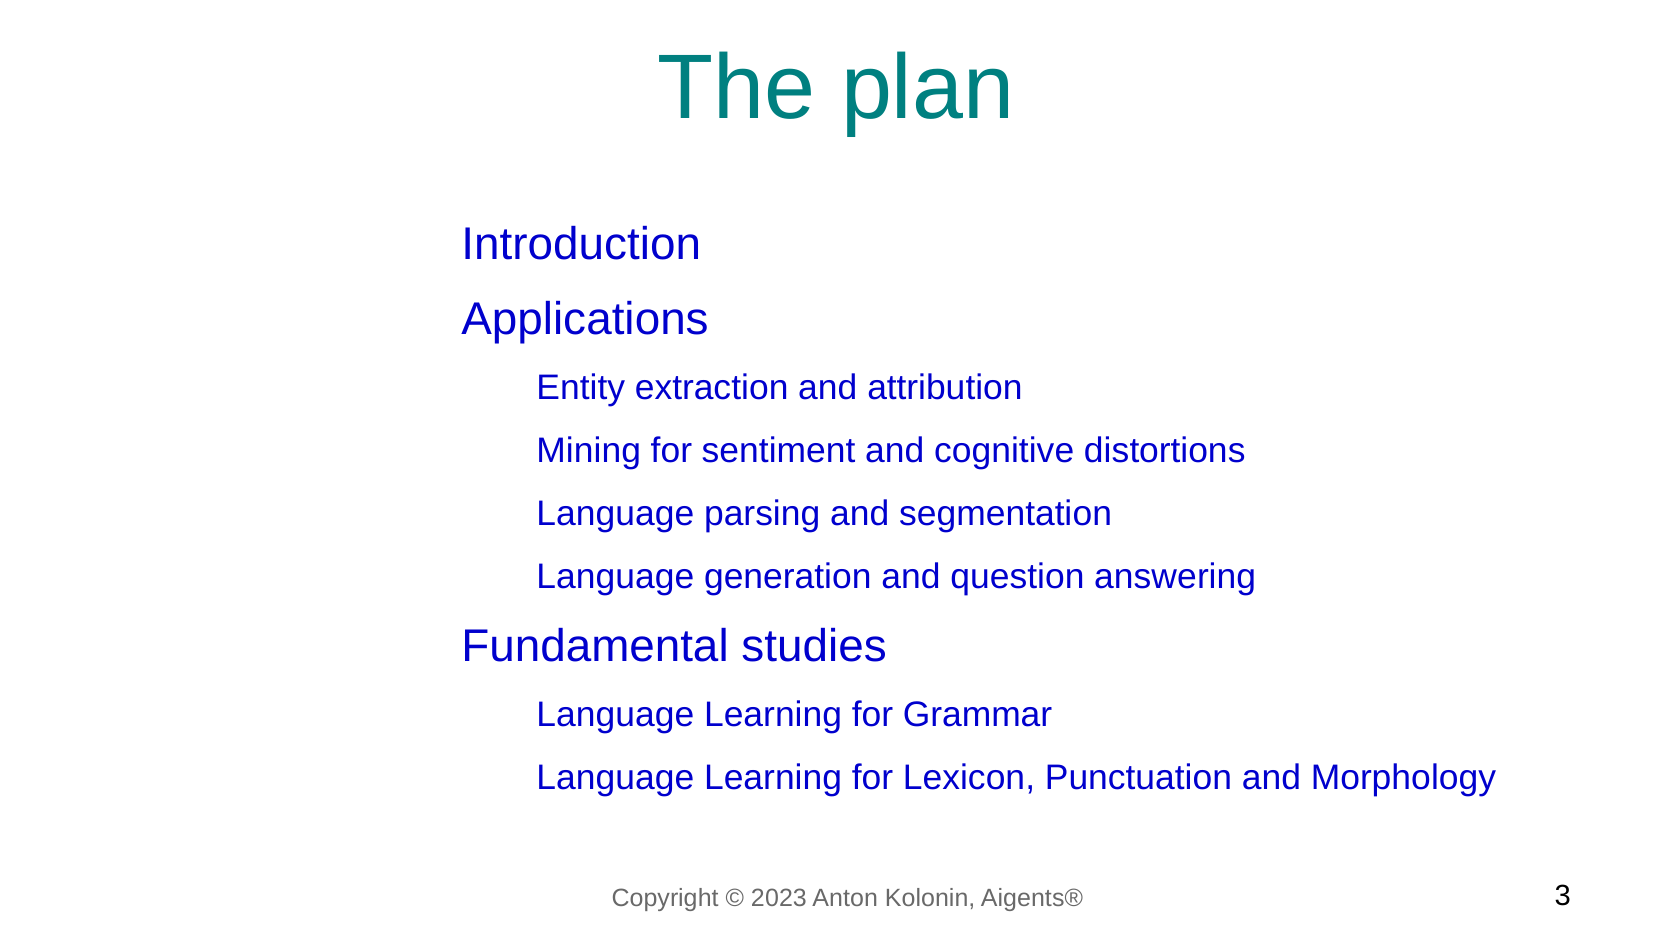

The plan
Introduction
Applications
	Entity extraction and attribution
	Mining for sentiment and cognitive distortions
	Language parsing and segmentation
	Language generation and question answering
Fundamental studies
	Language Learning for Grammar
	Language Learning for Lexicon, Punctuation and Morphology
Copyright © 2023 Anton Kolonin, Aigents®
3